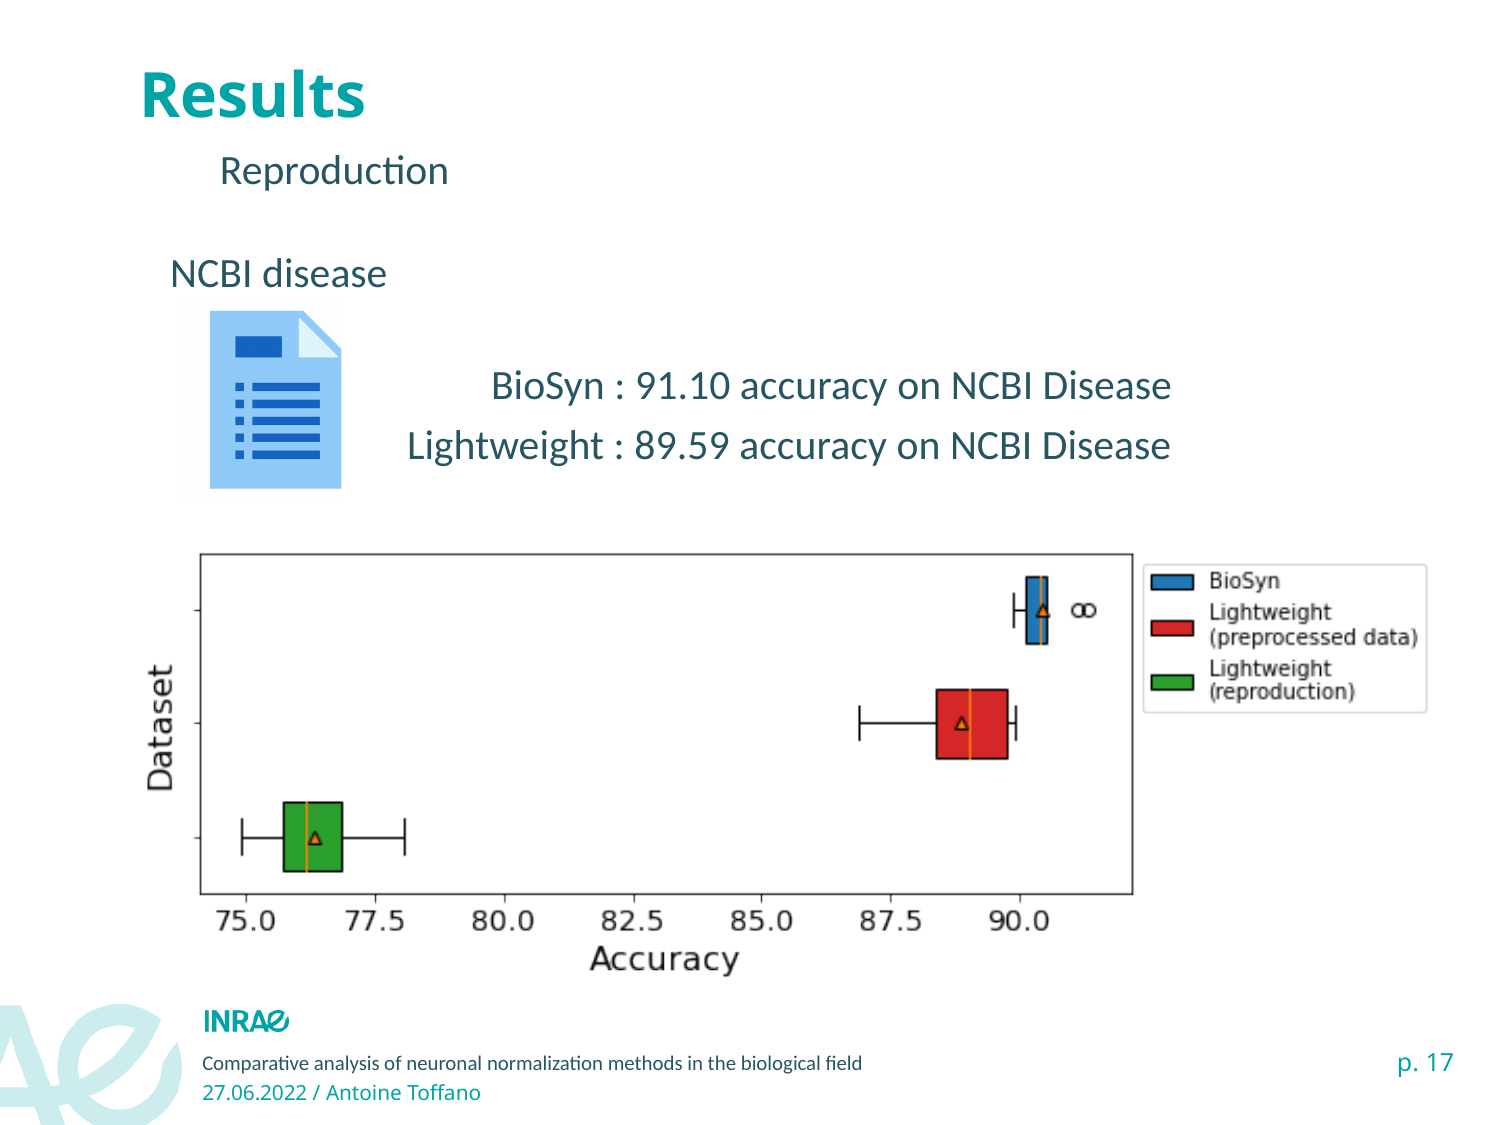

Results
Reproduction
NCBI disease
BioSyn : 91.10 accuracy on NCBI Disease
Lightweight : 89.59 accuracy on NCBI Disease